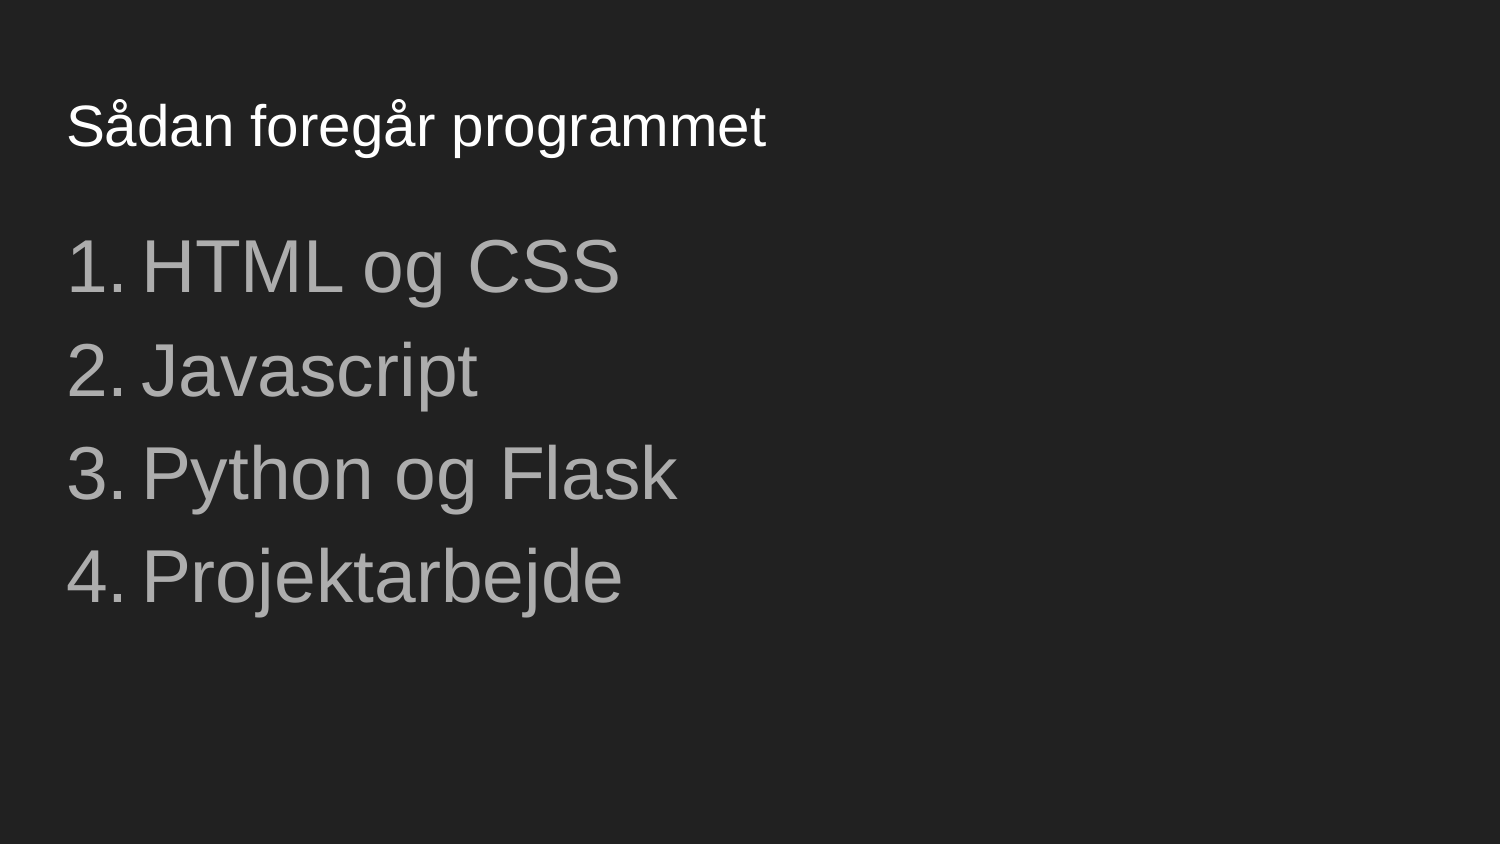

# Sådan foregår programmet
HTML og CSS
Javascript
Python og Flask
Projektarbejde